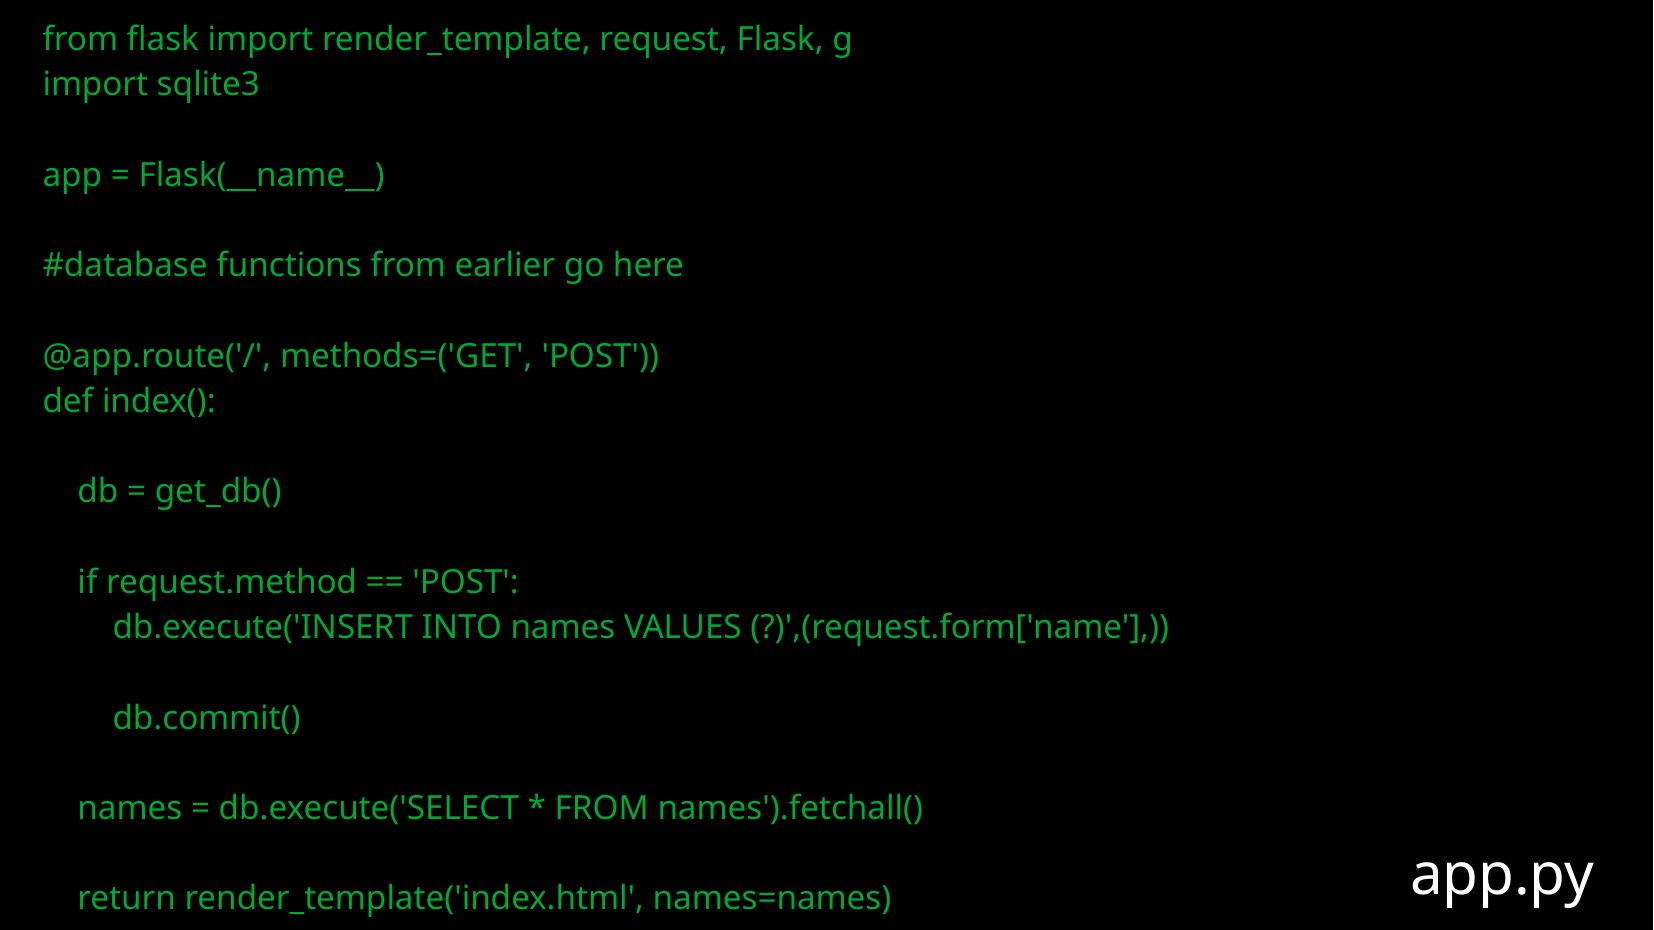

from flask import render_template, request, Flask, g
import sqlite3
app = Flask(__name__)
#database functions from earlier go here
@app.route('/', methods=('GET', 'POST'))
def index():
 db = get_db()
 if request.method == 'POST':
 db.execute('INSERT INTO names VALUES (?)',(request.form['name'],))
 db.commit()
 names = db.execute('SELECT * FROM names').fetchall()
 return render_template('index.html', names=names)
if __name__ == '__main__':
 index()
app.py